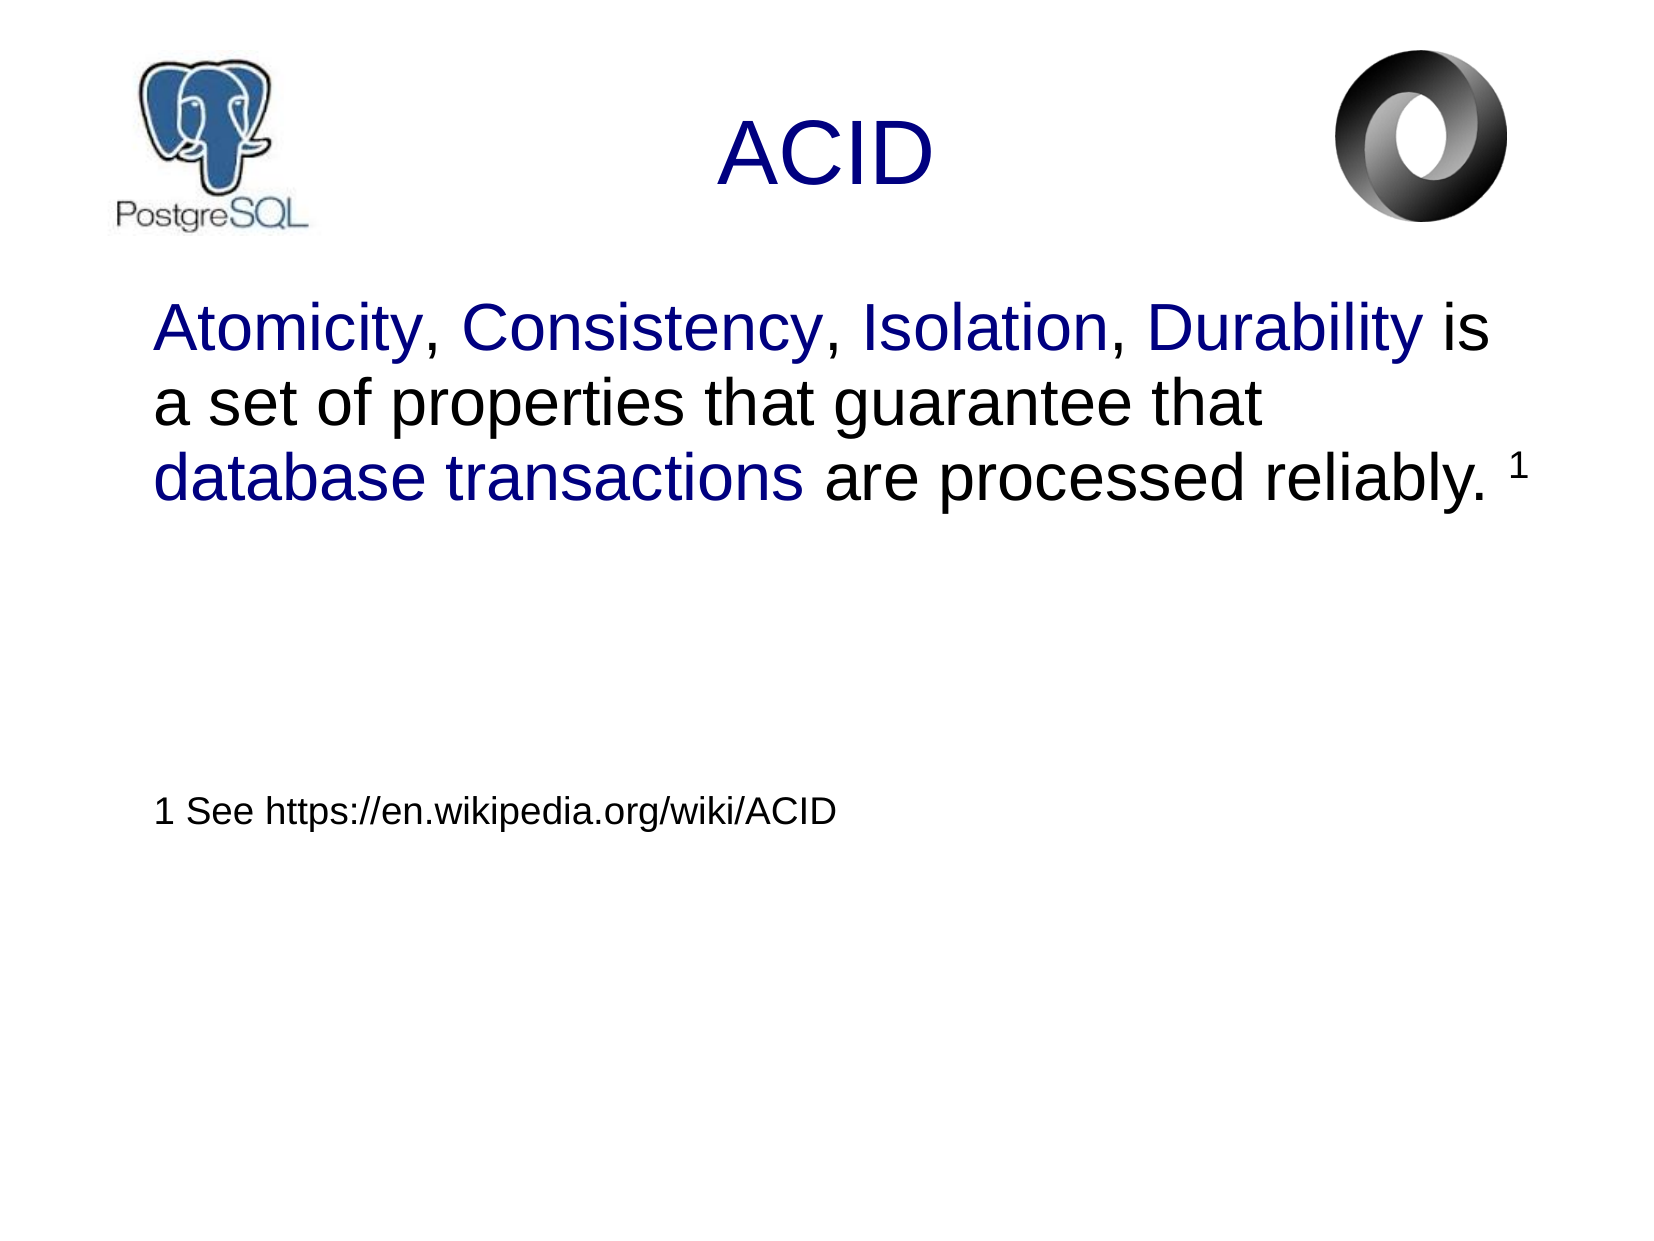

# ACID
Atomicity, Consistency, Isolation, Durability is a set of properties that guarantee that database transactions are processed reliably. 1
1 See https://en.wikipedia.org/wiki/ACID